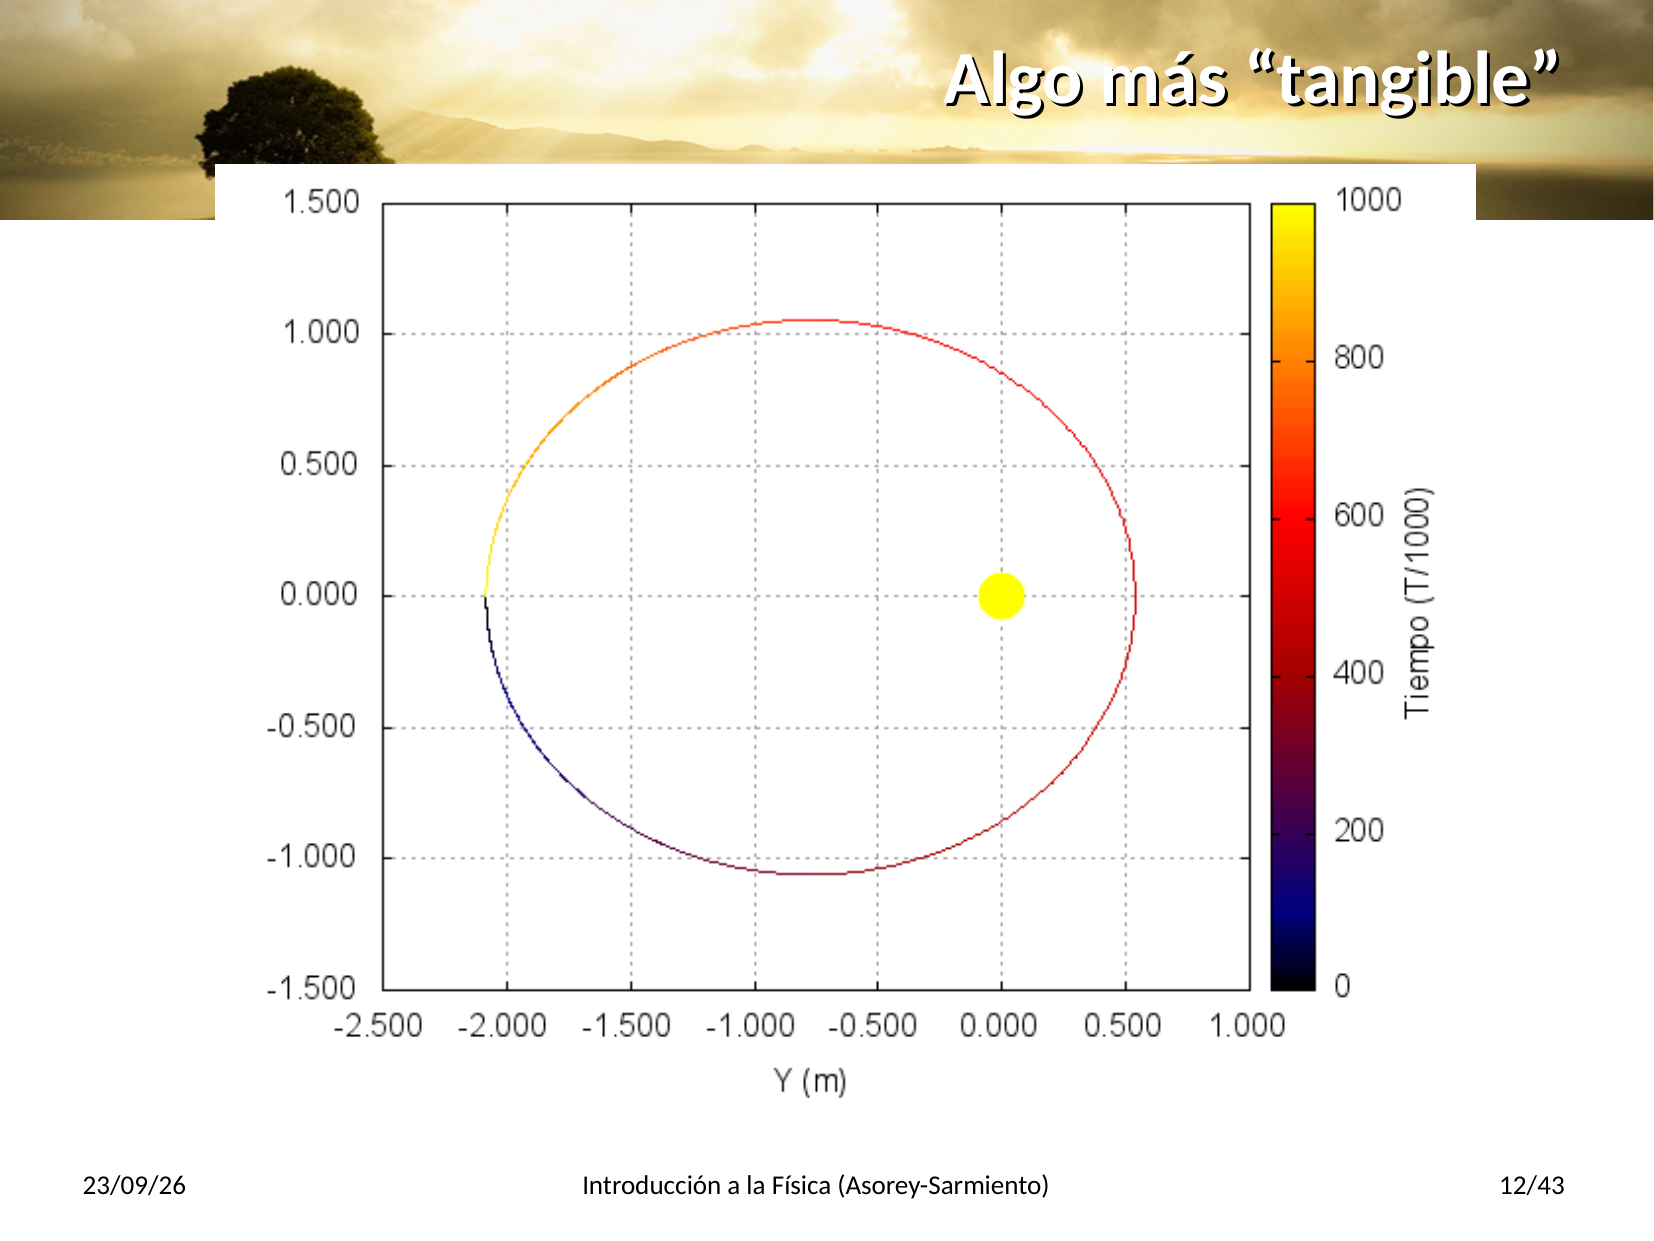

# Algo más “tangible”
Introducción a la Física (Asorey-Sarmiento)
12